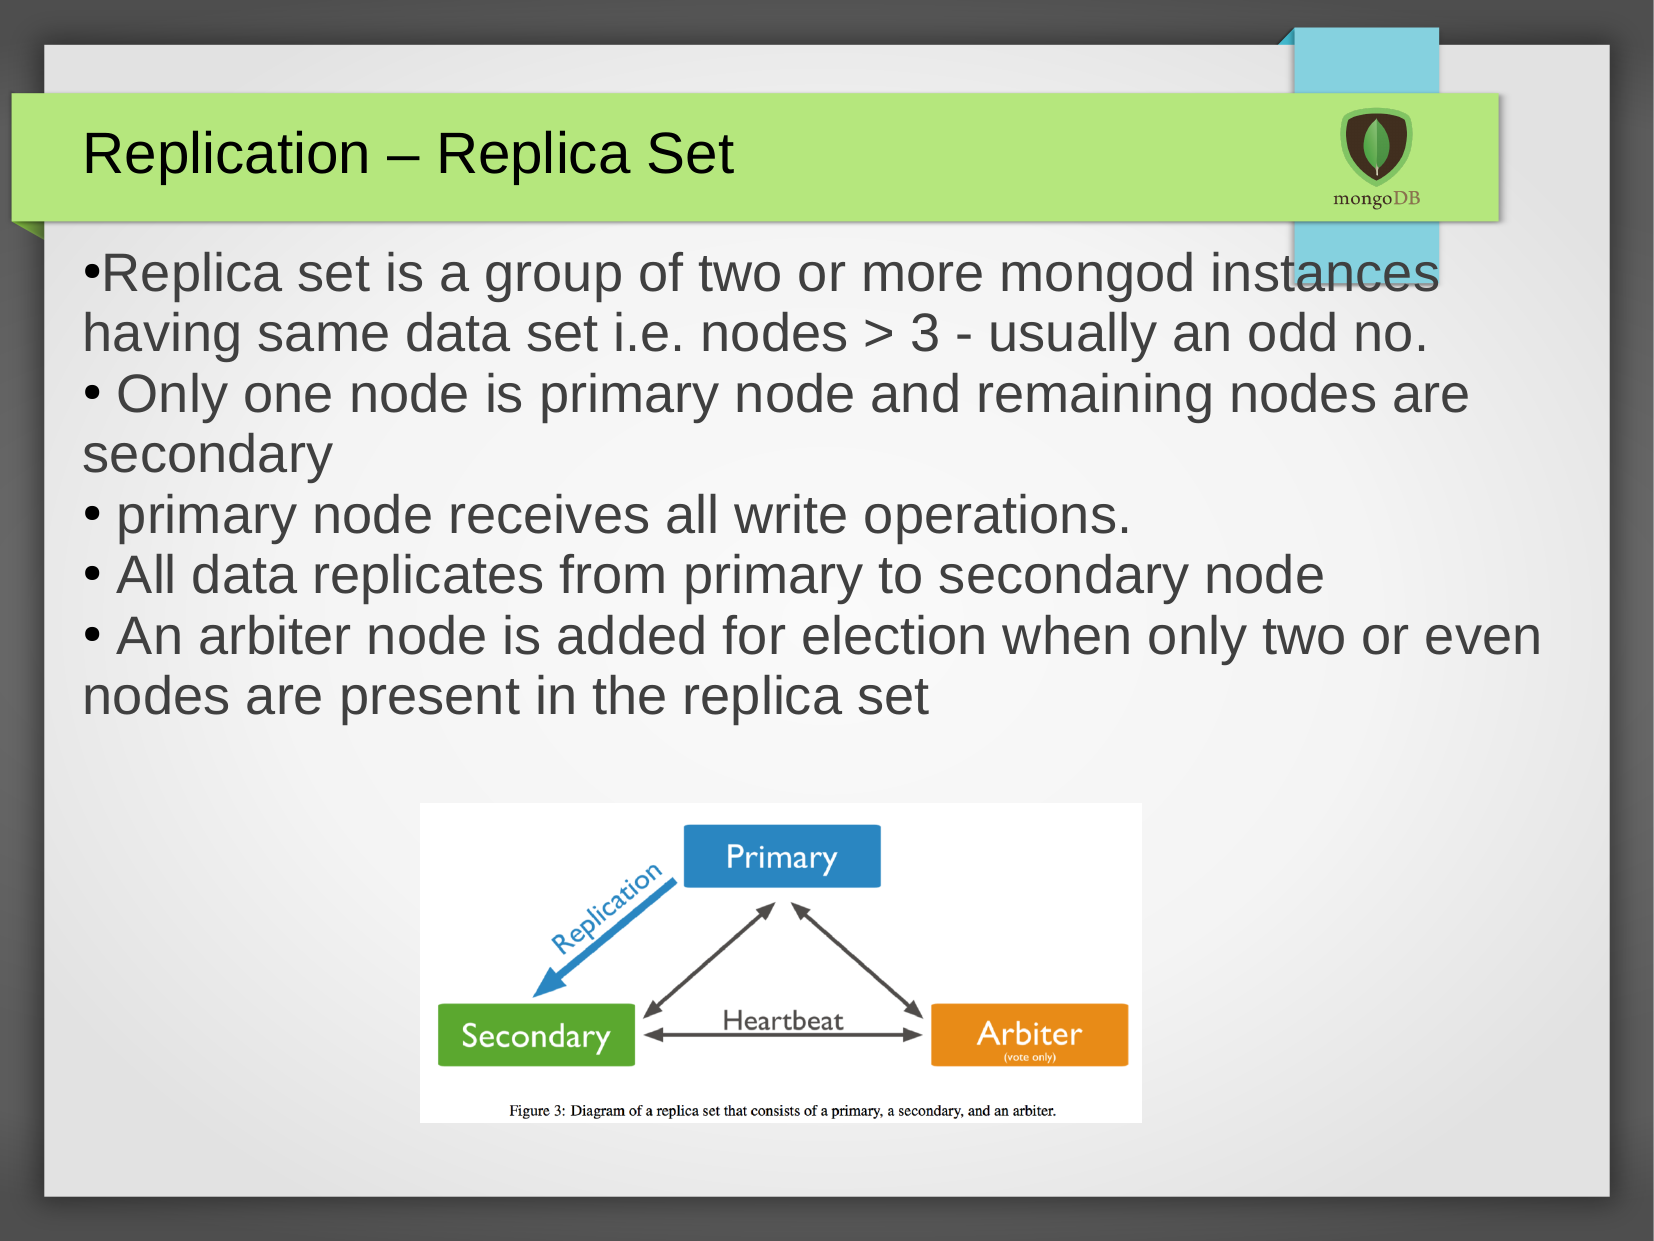

# Replication – Replica Set
Replica set is a group of two or more mongod instances having same data set i.e. nodes > 3 - usually an odd no.
 Only one node is primary node and remaining nodes are secondary
 primary node receives all write operations.
 All data replicates from primary to secondary node
 An arbiter node is added for election when only two or even nodes are present in the replica set